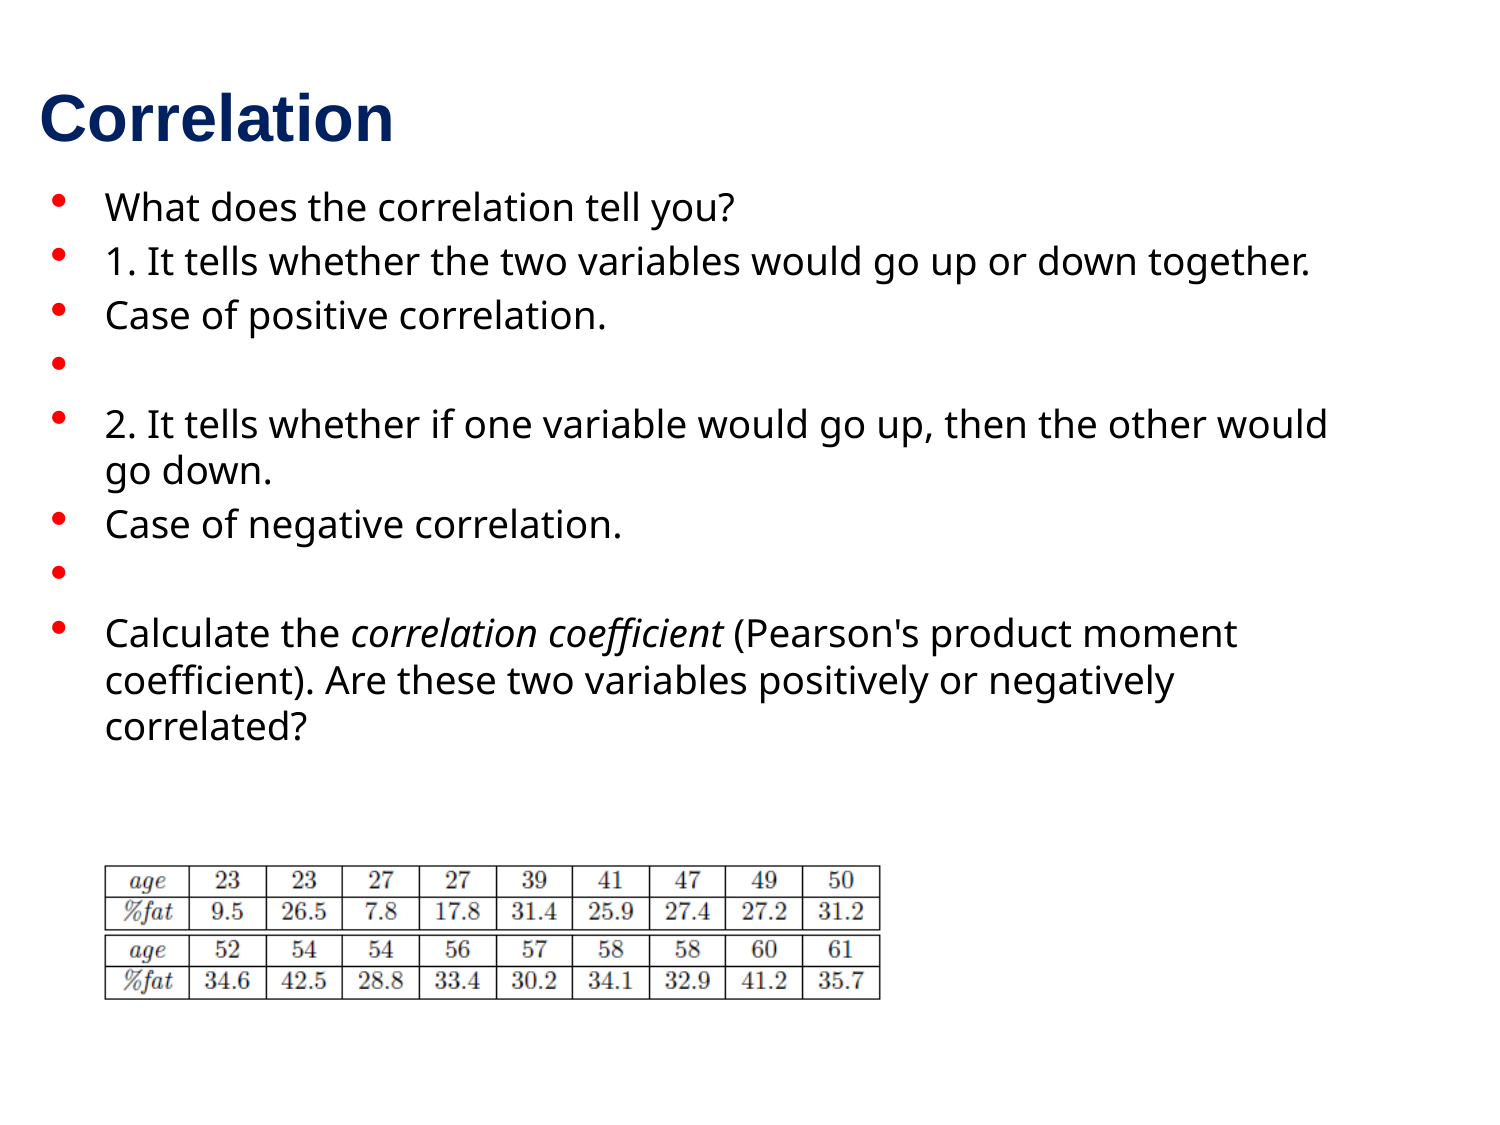

# Correlation
What does the correlation tell you?
1. It tells whether the two variables would go up or down together.
Case of positive correlation.
2. It tells whether if one variable would go up, then the other would go down.
Case of negative correlation.
Calculate the correlation coefficient (Pearson's product moment coefficient). Are these two variables positively or negatively correlated?